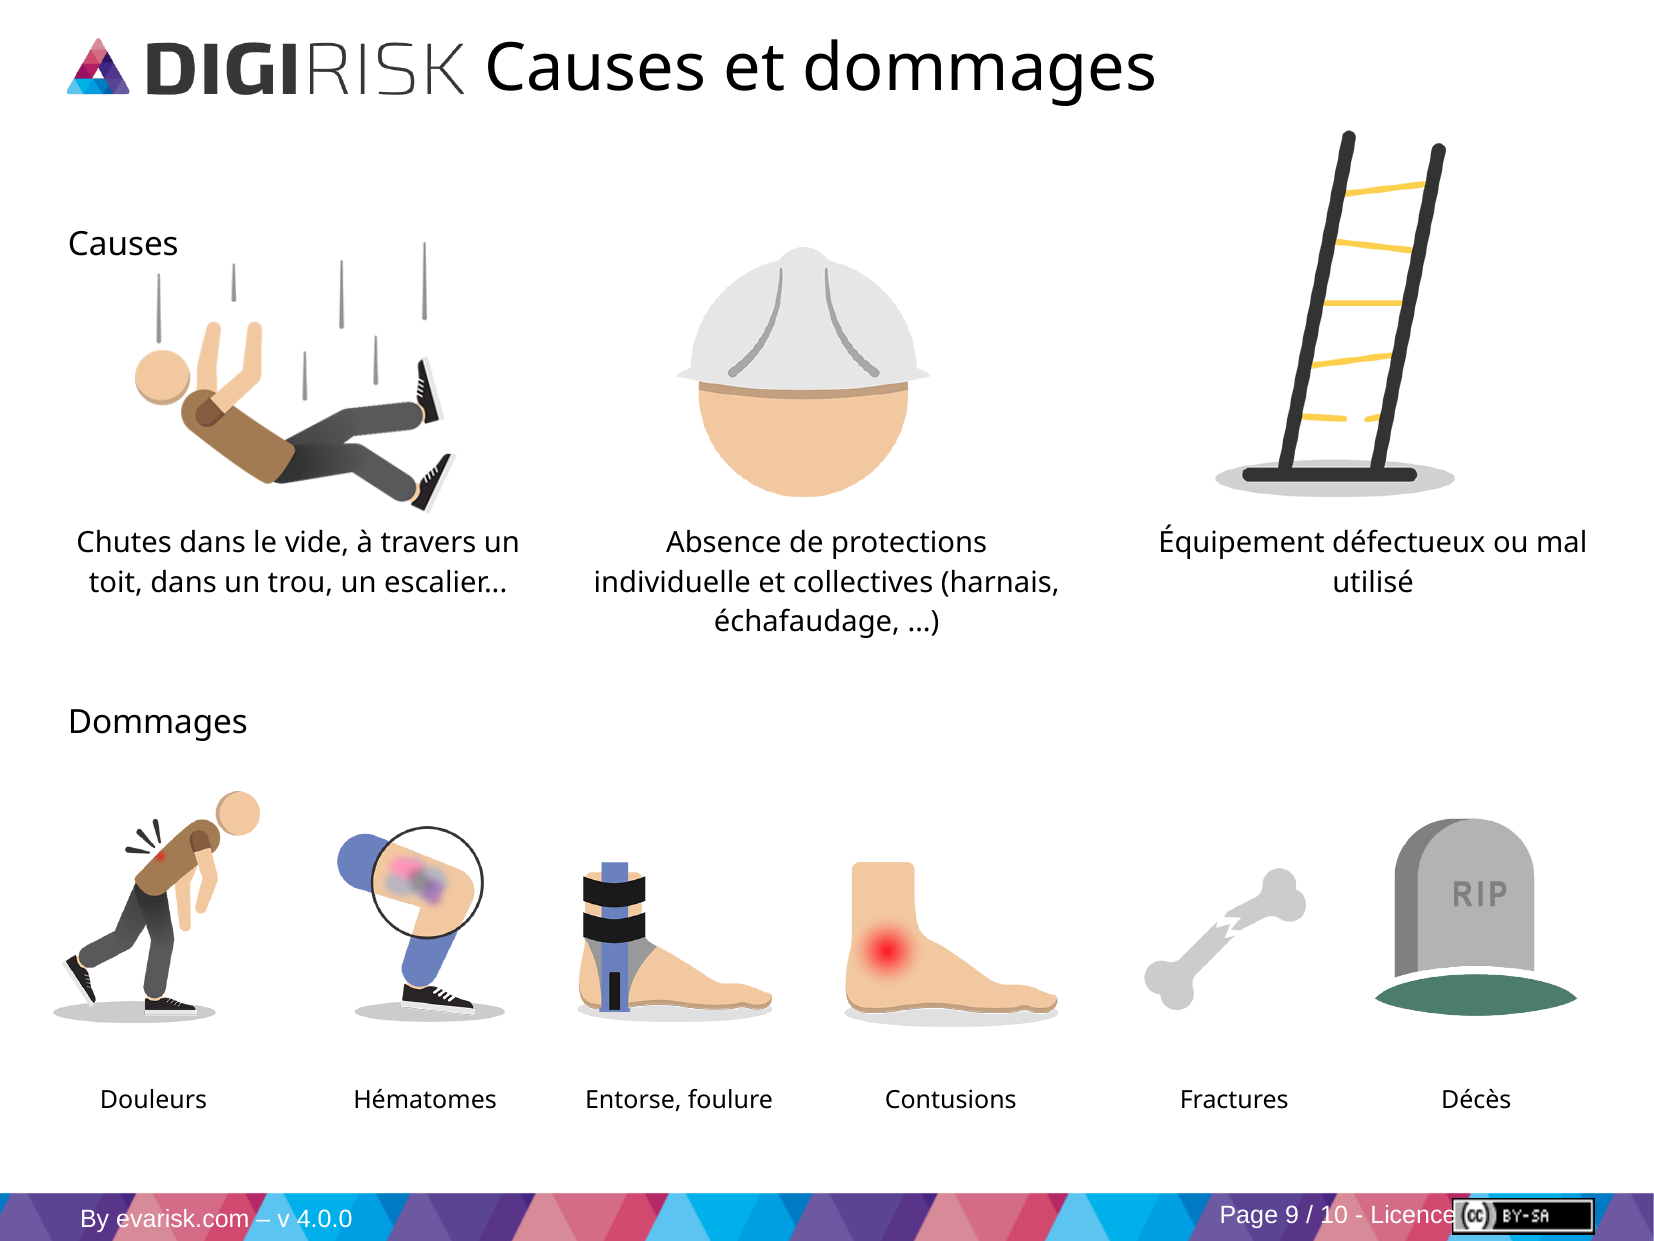

# Causes et dommages
Causes
Chutes dans le vide, à travers un toit, dans un trou, un escalier...
Absence de protections individuelle et collectives (harnais, échafaudage, …)
Équipement défectueux ou mal utilisé
Dommages
Douleurs
Hématomes
Entorse, foulure
Contusions
Fractures
Décès